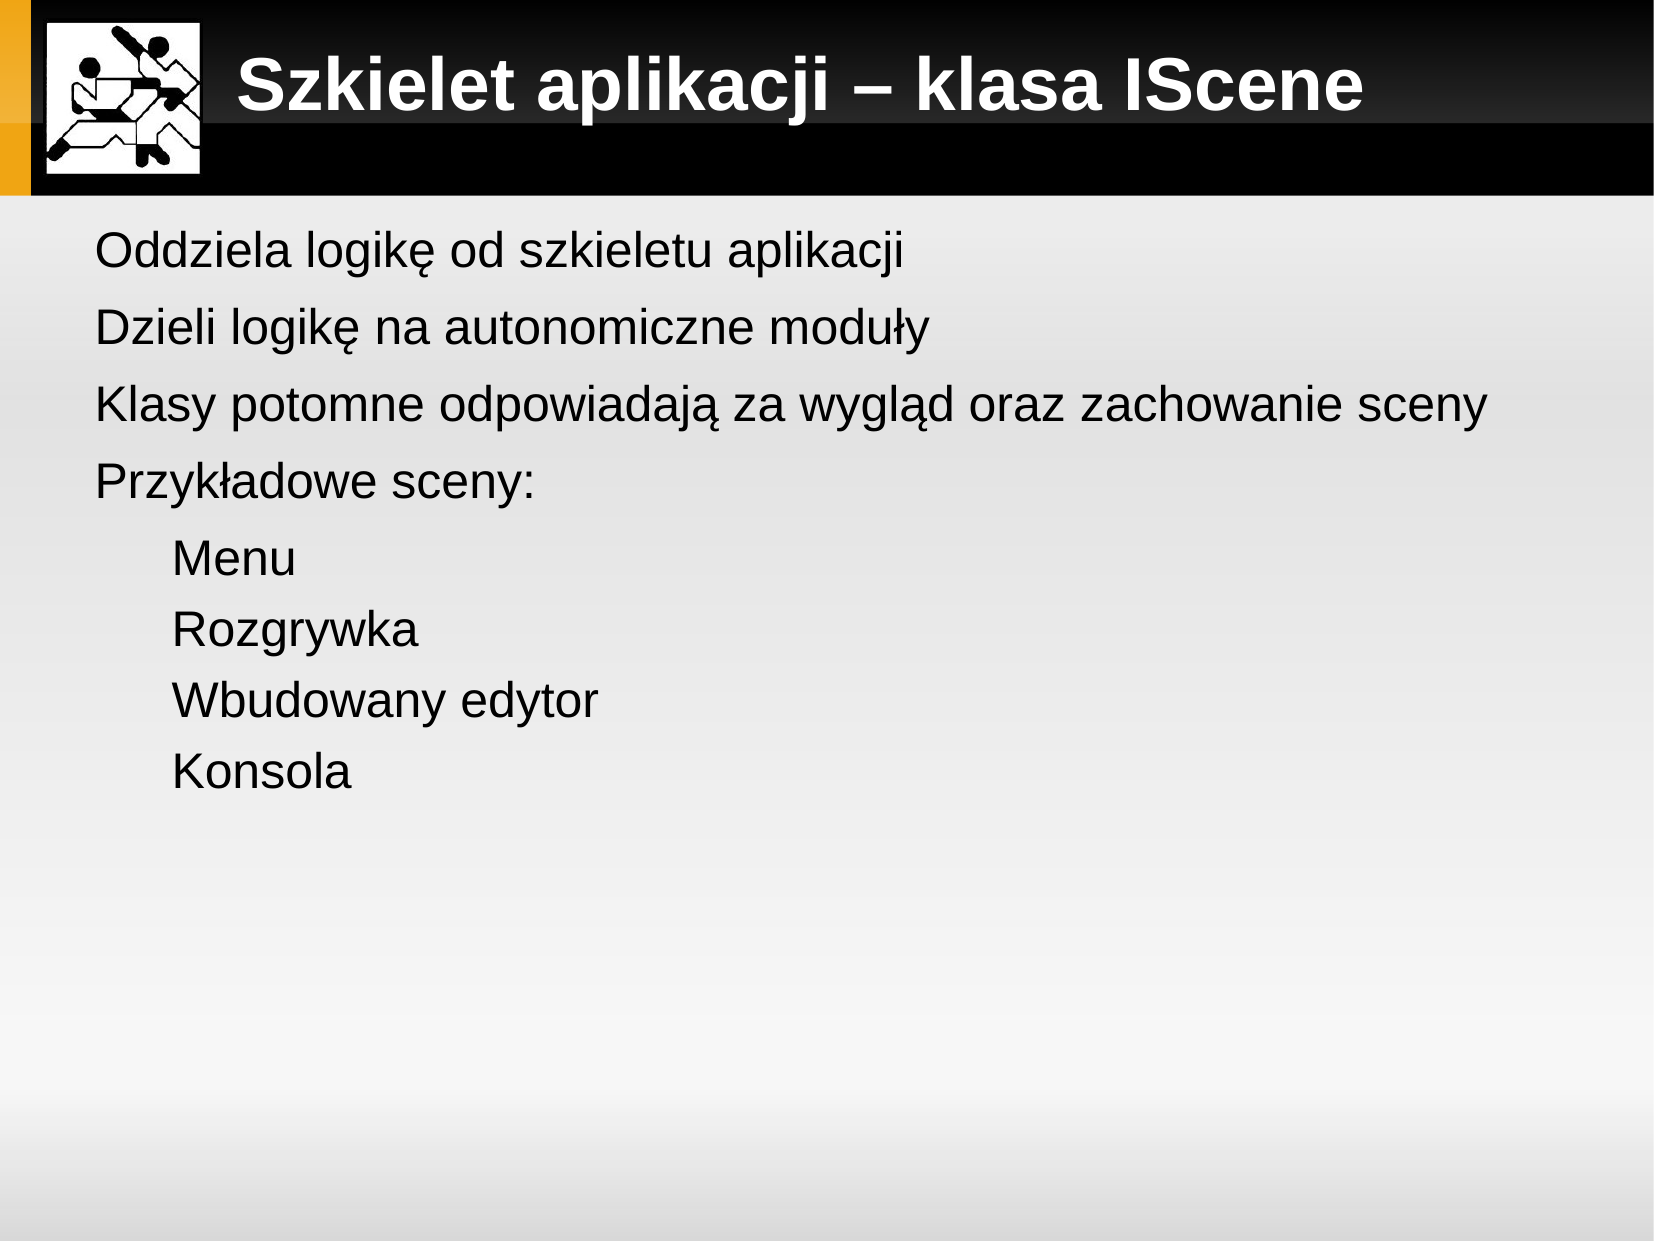

# Szkielet aplikacji – klasa IScene
Oddziela logikę od szkieletu aplikacji
Dzieli logikę na autonomiczne moduły
Klasy potomne odpowiadają za wygląd oraz zachowanie sceny
Przykładowe sceny:
Menu
Rozgrywka
Wbudowany edytor
Konsola